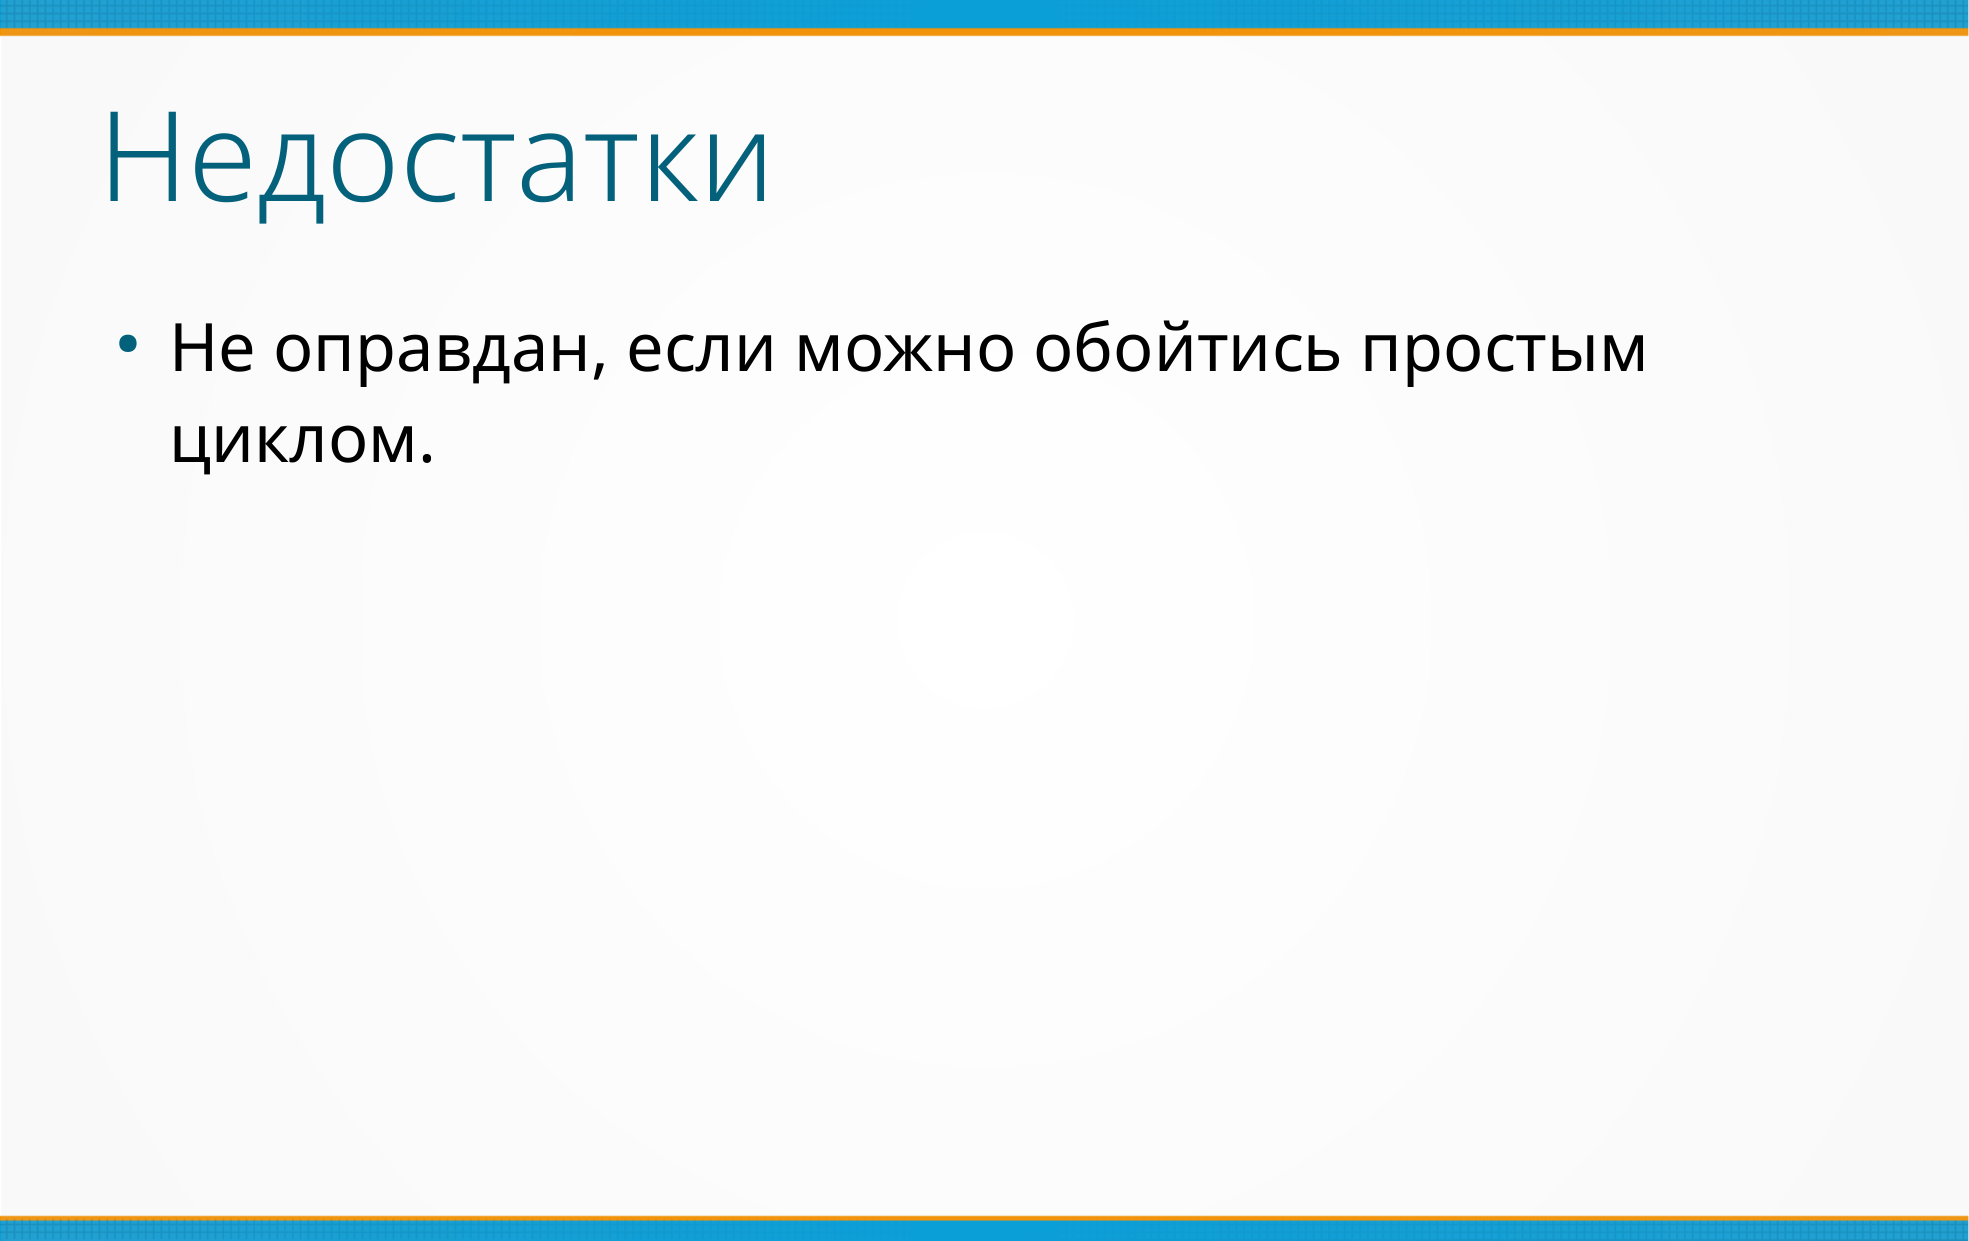

# Недостатки
Не оправдан, если можно обойтись простым циклом.